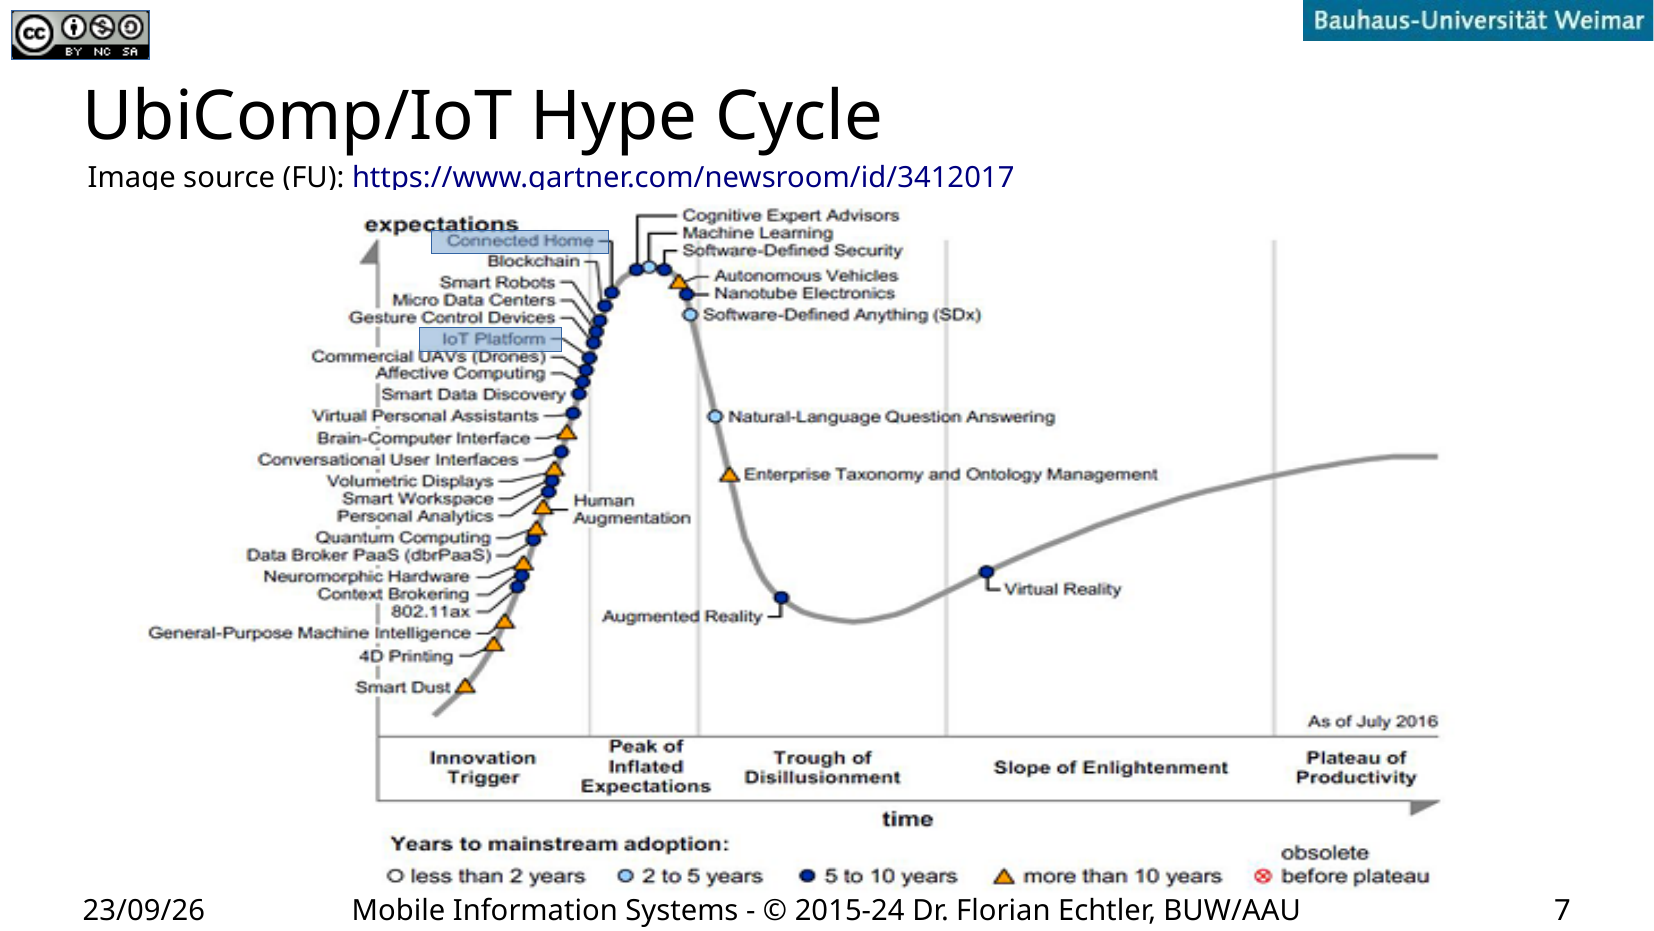

# UbiComp/IoT Hype Cycle
Image source (FU): https://www.gartner.com/newsroom/id/3412017
Mobile Information Systems - © 2015-24 Dr. Florian Echtler, BUW/AAU
7